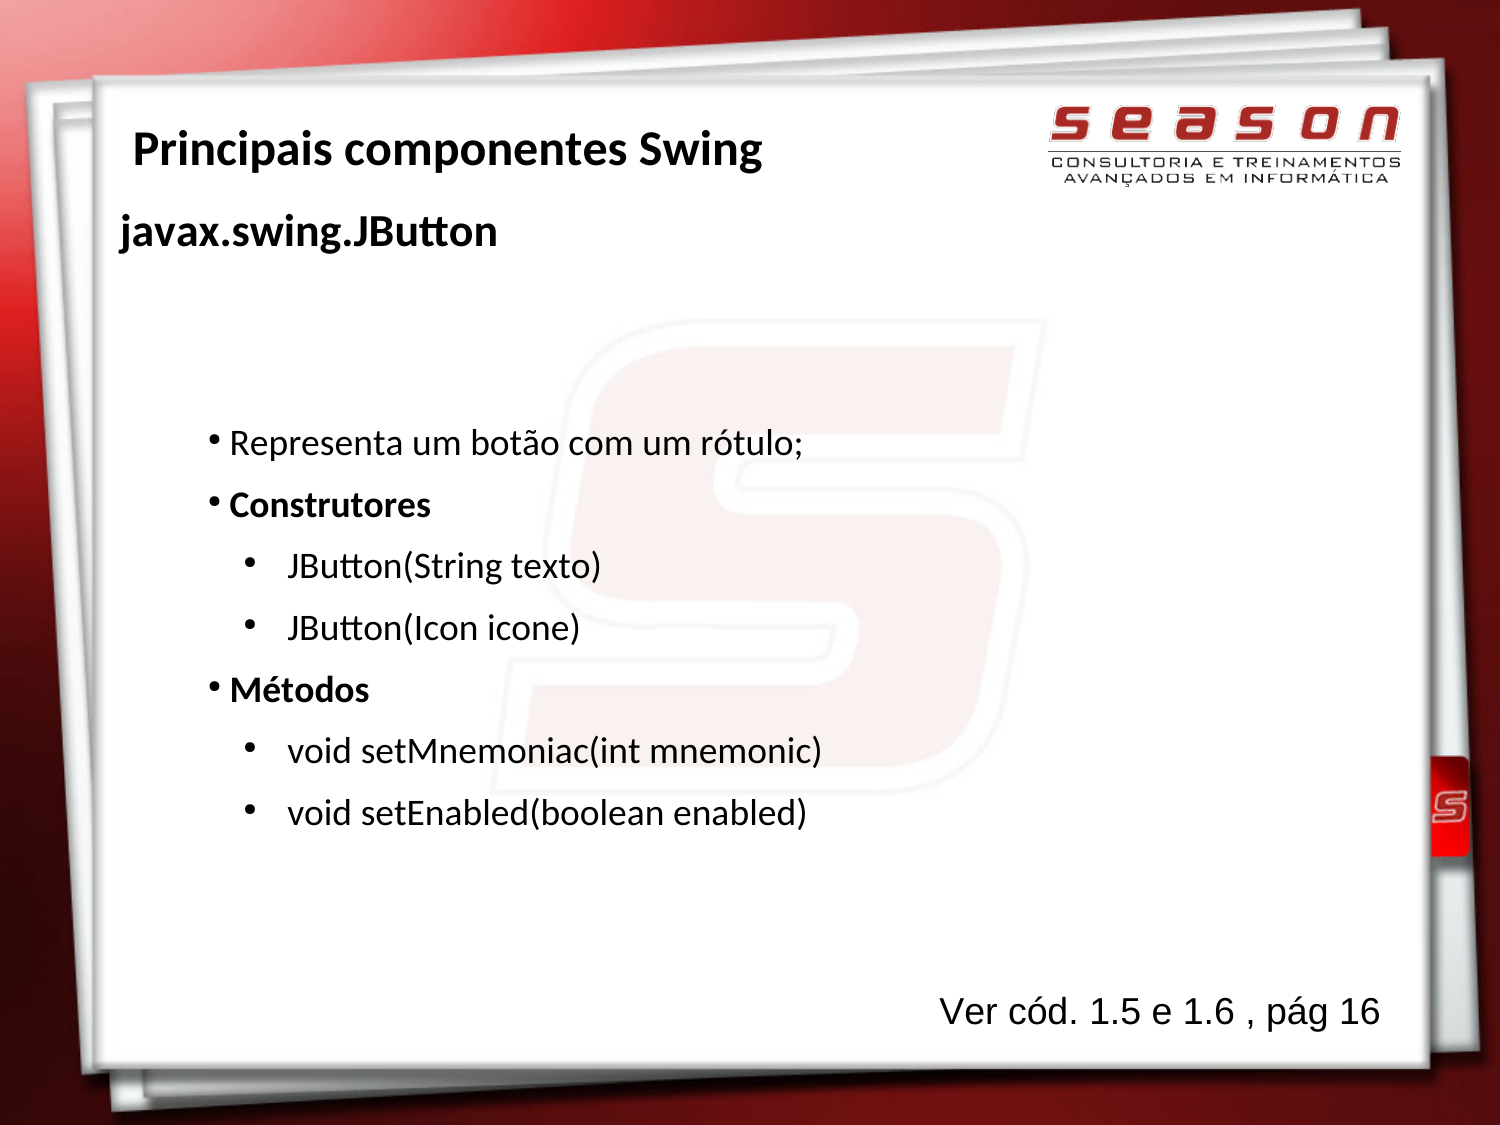

# Principais componentes Swing
javax.swing.JButton
 Representa um botão com um rótulo;
 Construtores
 JButton(String texto)
 JButton(Icon icone)
 Métodos
 void setMnemoniac(int mnemonic)
 void setEnabled(boolean enabled)
Ver cód. 1.5 e 1.6 , pág 16